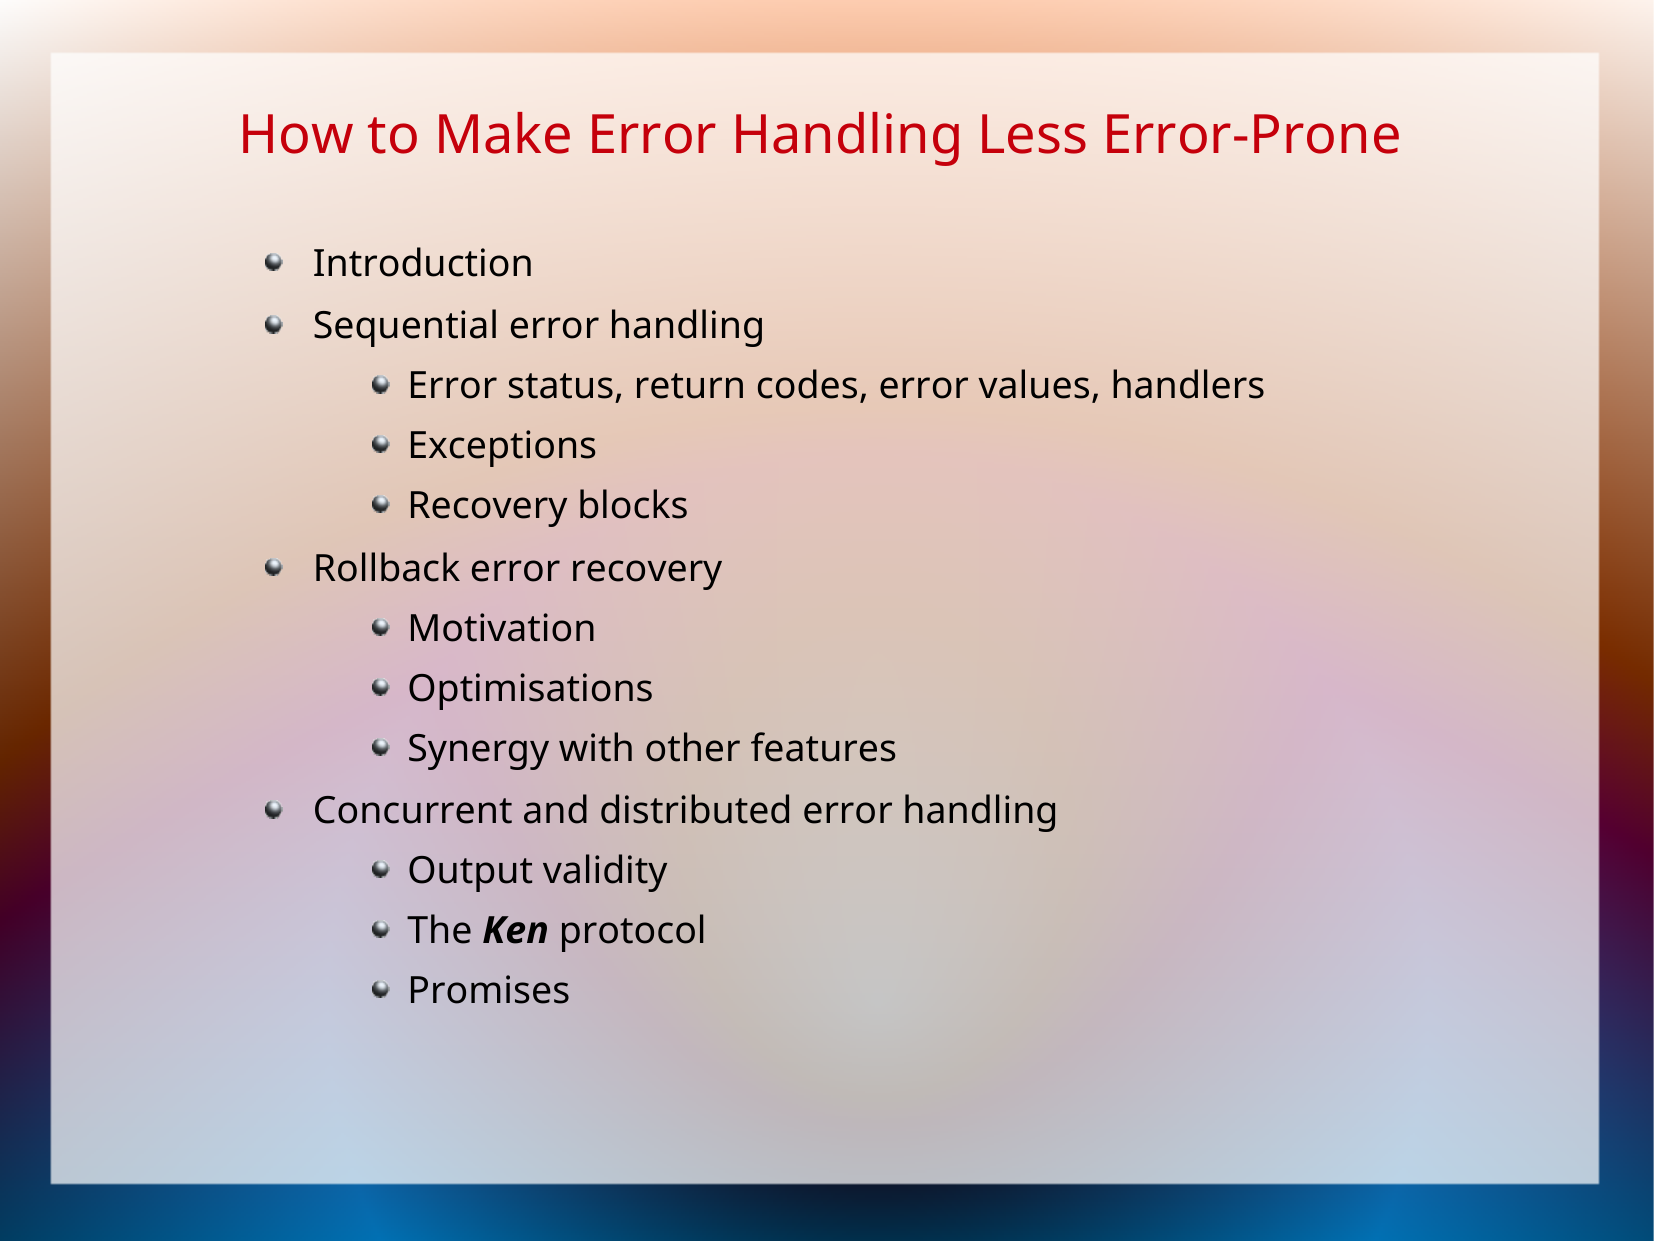

# How to Make Error Handling Less Error-Prone
Introduction
Sequential error handling
Error status, return codes, error values, handlers
Exceptions
Recovery blocks
Rollback error recovery
Motivation
Optimisations
Synergy with other features
Concurrent and distributed error handling
Output validity
The Ken protocol
Promises